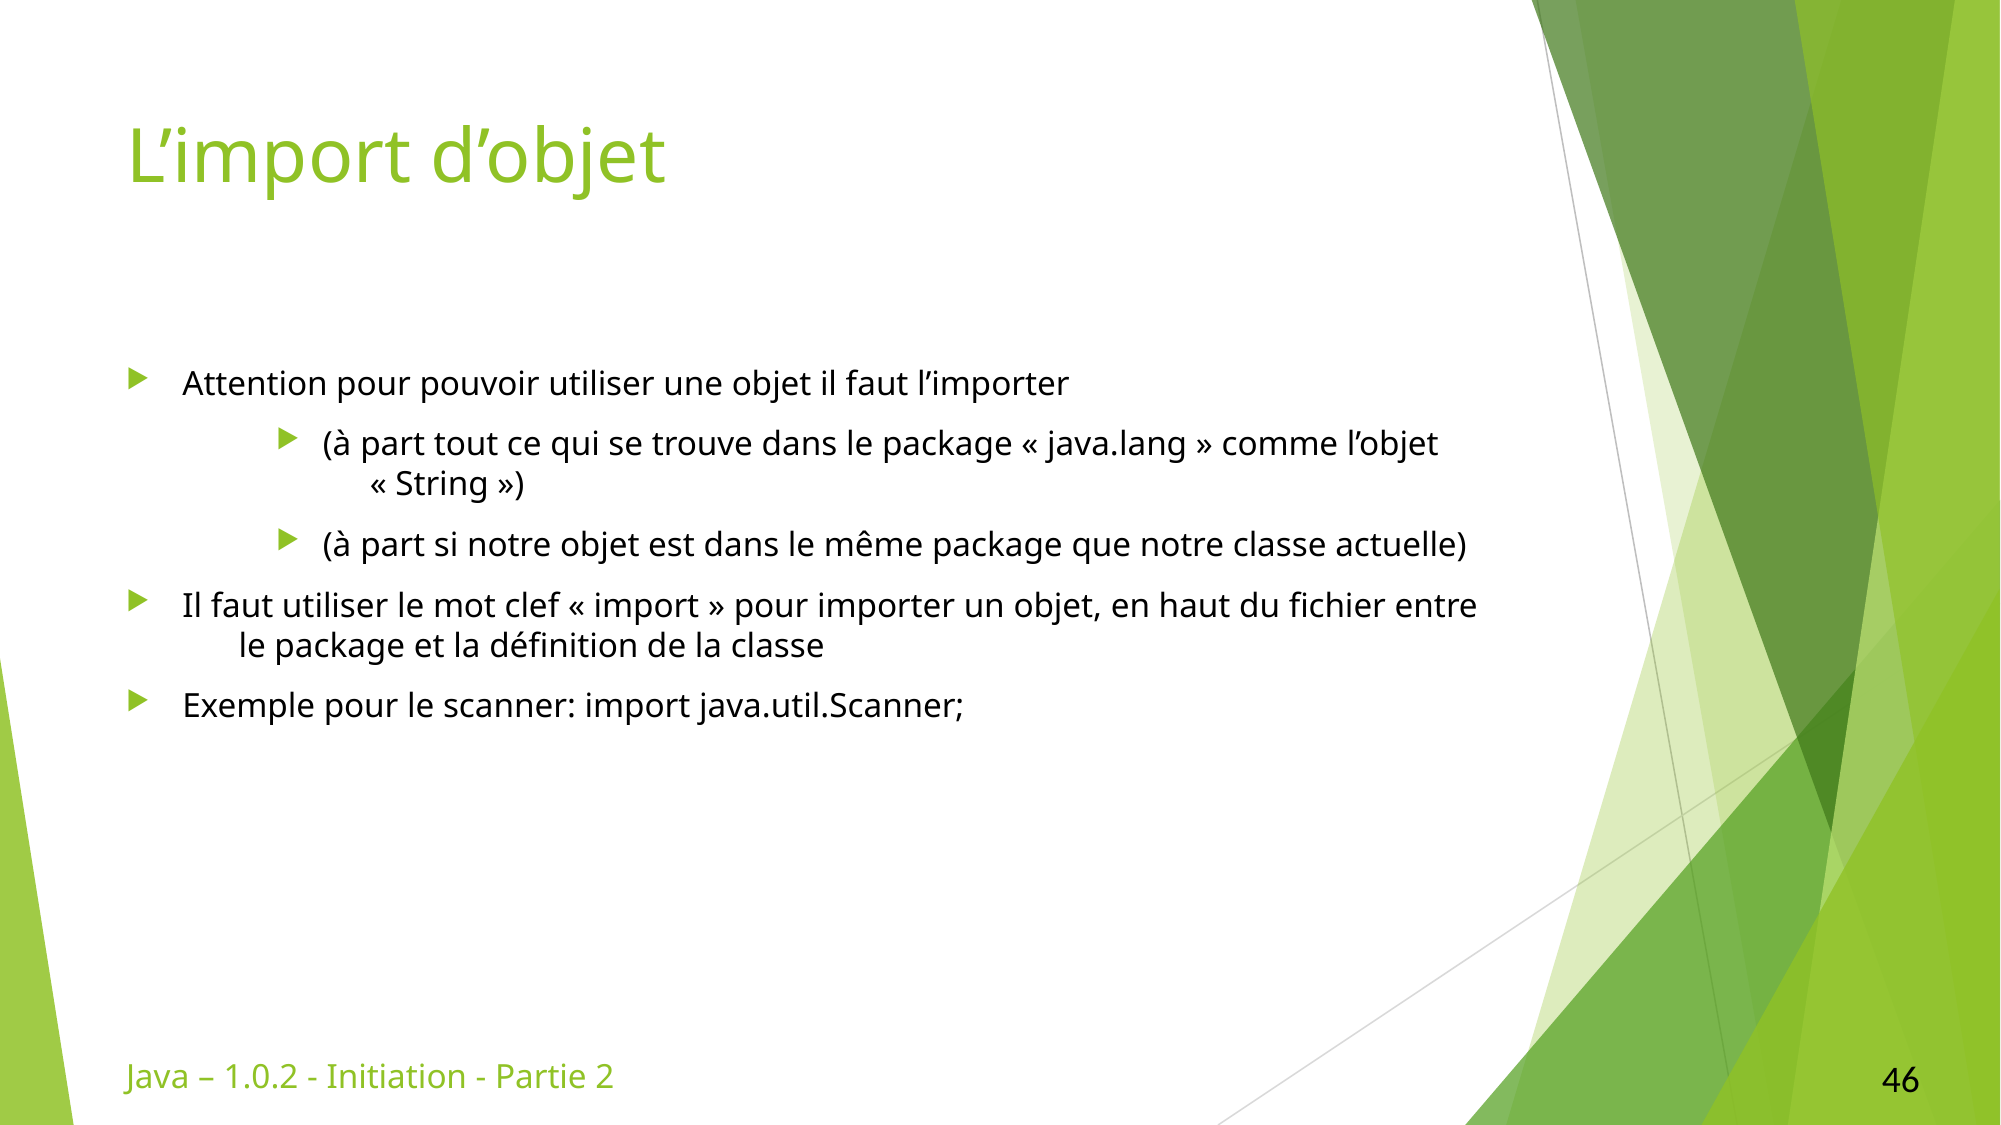

# L’import d’objet
Attention pour pouvoir utiliser une objet il faut l’importer
(à part tout ce qui se trouve dans le package « java.lang » comme l’objet « String »)
(à part si notre objet est dans le même package que notre classe actuelle)
Il faut utiliser le mot clef « import » pour importer un objet, en haut du fichier entre le package et la définition de la classe
Exemple pour le scanner: import java.util.Scanner;
Java – 1.0.2 - Initiation - Partie 2